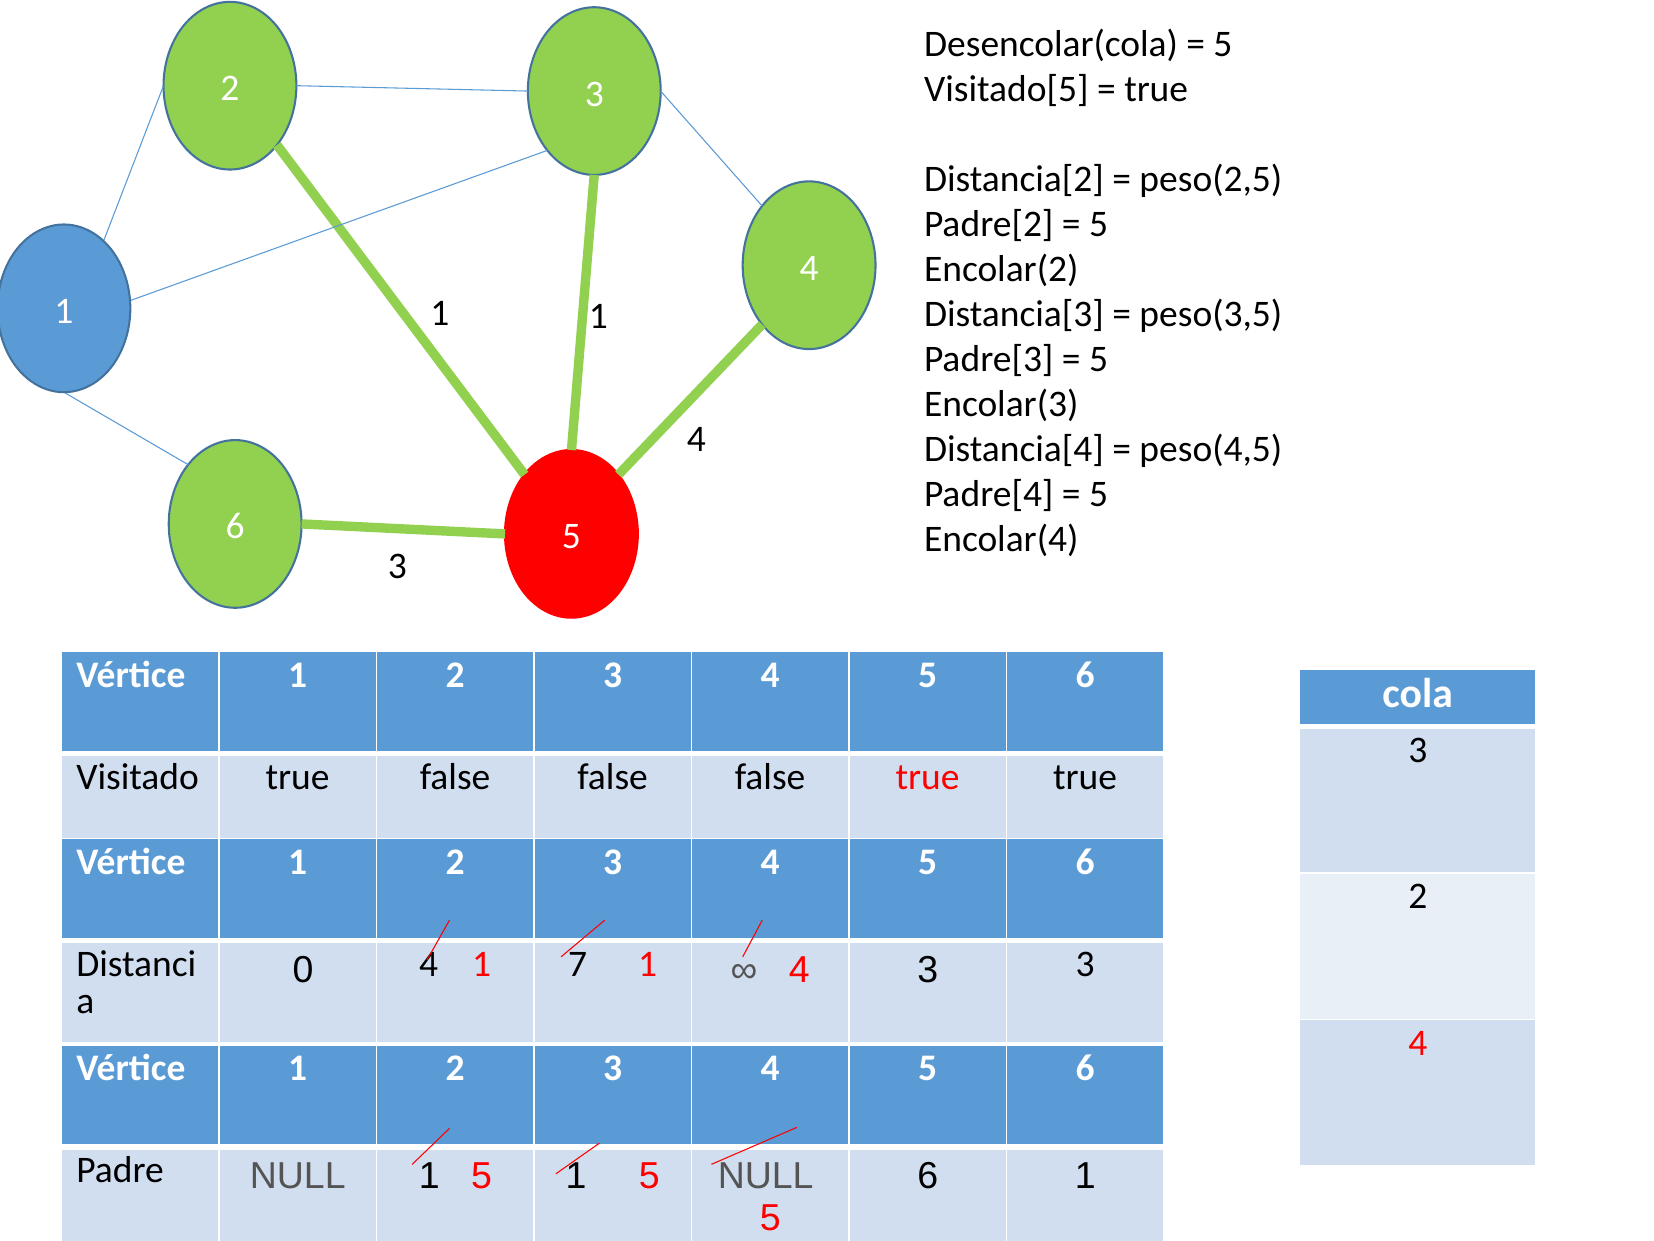

2
3
Desencolar(cola) = 5
Visitado[5] = true
Distancia[2] = peso(2,5)
Padre[2] = 5
Encolar(2)
Distancia[3] = peso(3,5)
Padre[3] = 5
Encolar(3)
Distancia[4] = peso(4,5)
Padre[4] = 5
Encolar(4)
4
1
1
1
4
6
5
3
| Vértice | 1 | 2 | 3 | 4 | 5 | 6 |
| --- | --- | --- | --- | --- | --- | --- |
| Visitado | true | false | false | false | true | true |
| cola |
| --- |
| 3 |
| 2 |
| 4 |
| Vértice | 1 | 2 | 3 | 4 | 5 | 6 |
| --- | --- | --- | --- | --- | --- | --- |
| Distancia | 0 | 4 1 | 7 1 | ∞ 4 | 3 | 3 |
| Vértice | 1 | 2 | 3 | 4 | 5 | 6 |
| --- | --- | --- | --- | --- | --- | --- |
| Padre | NULL | 1 5 | 1 5 | NULL 5 | 6 | 1 |